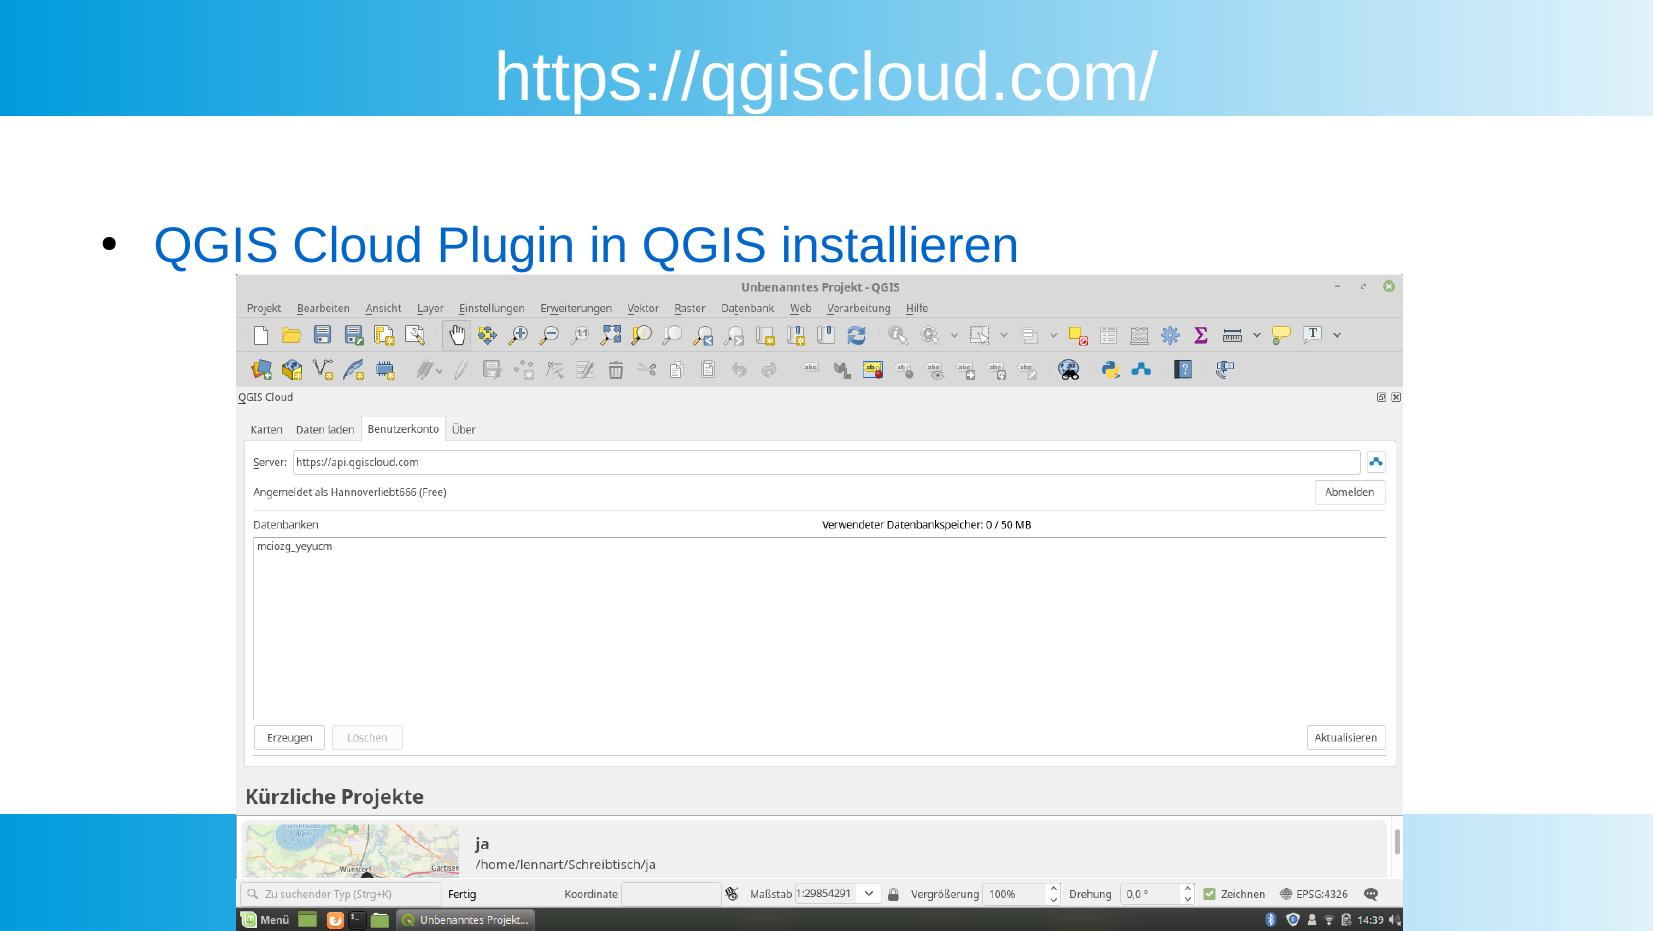

# https://qgiscloud.com/
QGIS Cloud Plugin in QGIS installieren